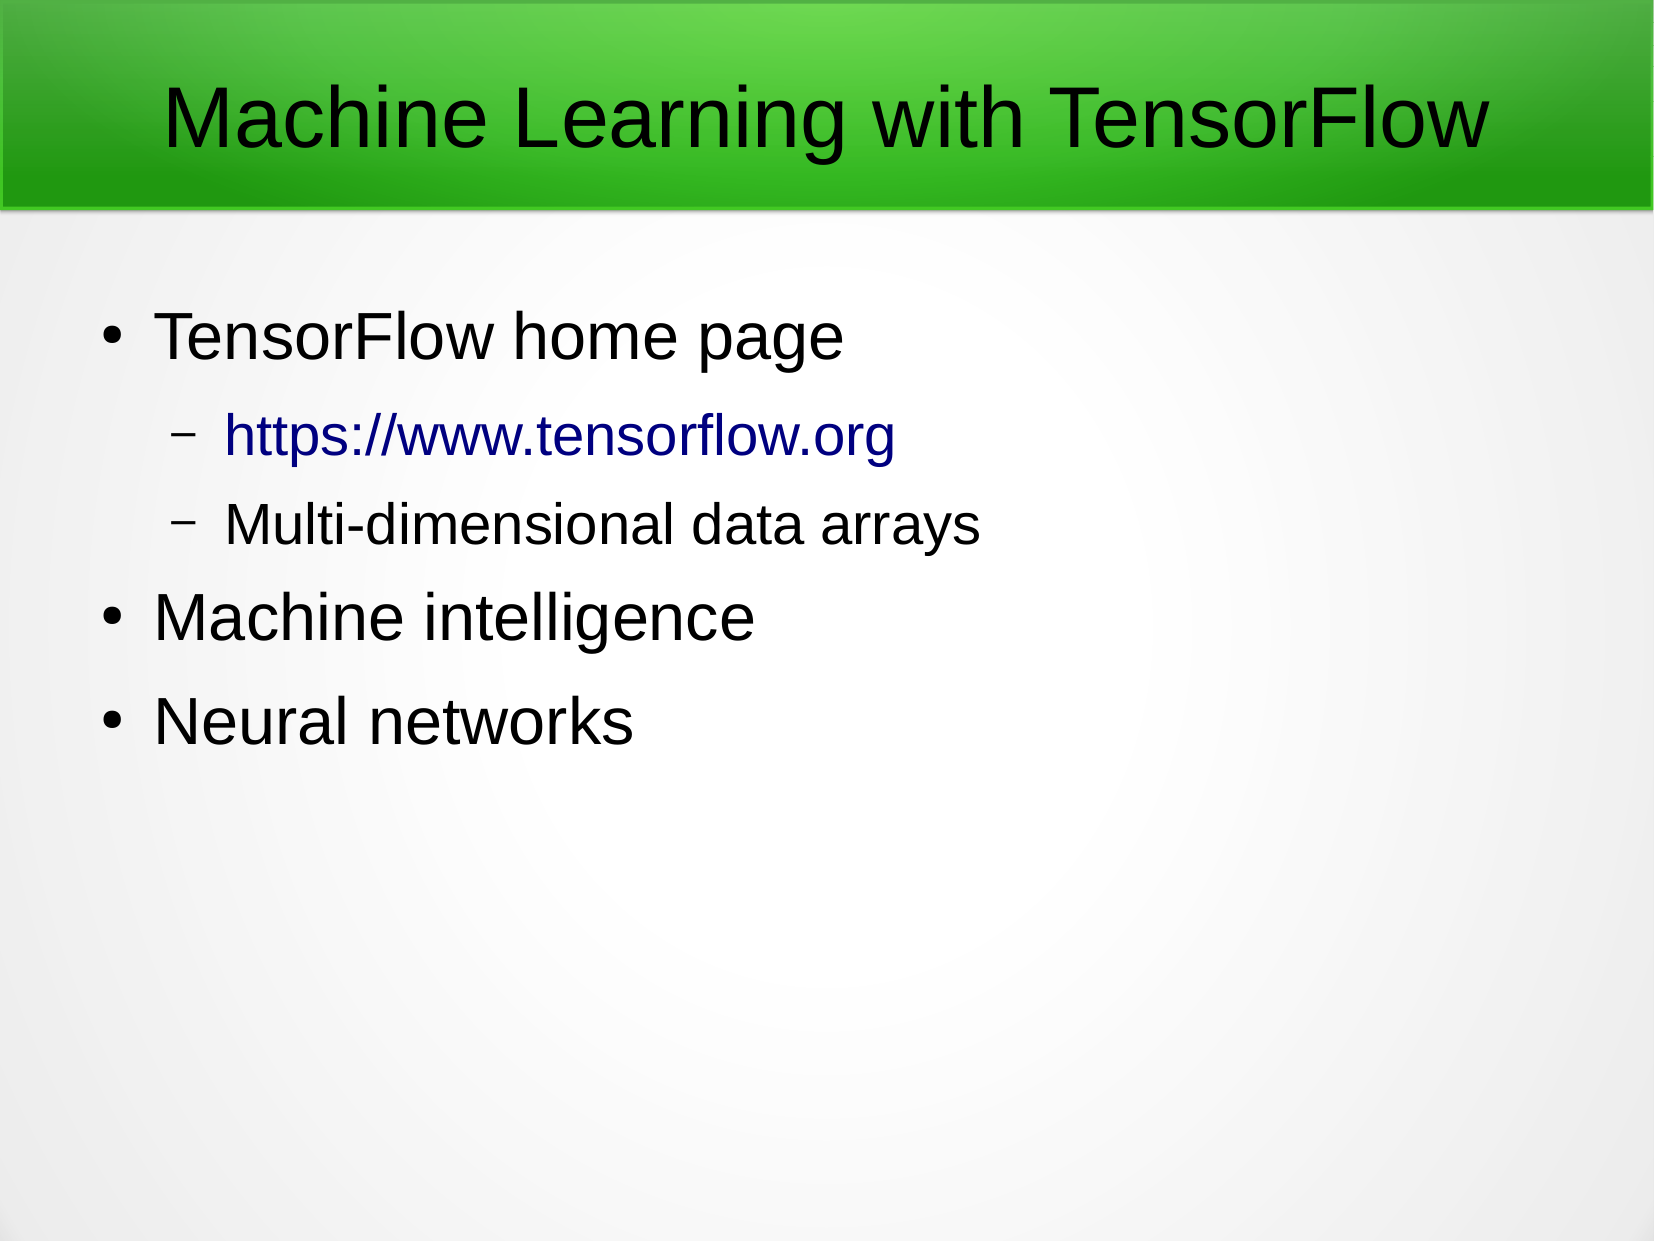

# Machine Learning with TensorFlow
TensorFlow home page
https://www.tensorflow.org
Multi-dimensional data arrays
Machine intelligence
Neural networks